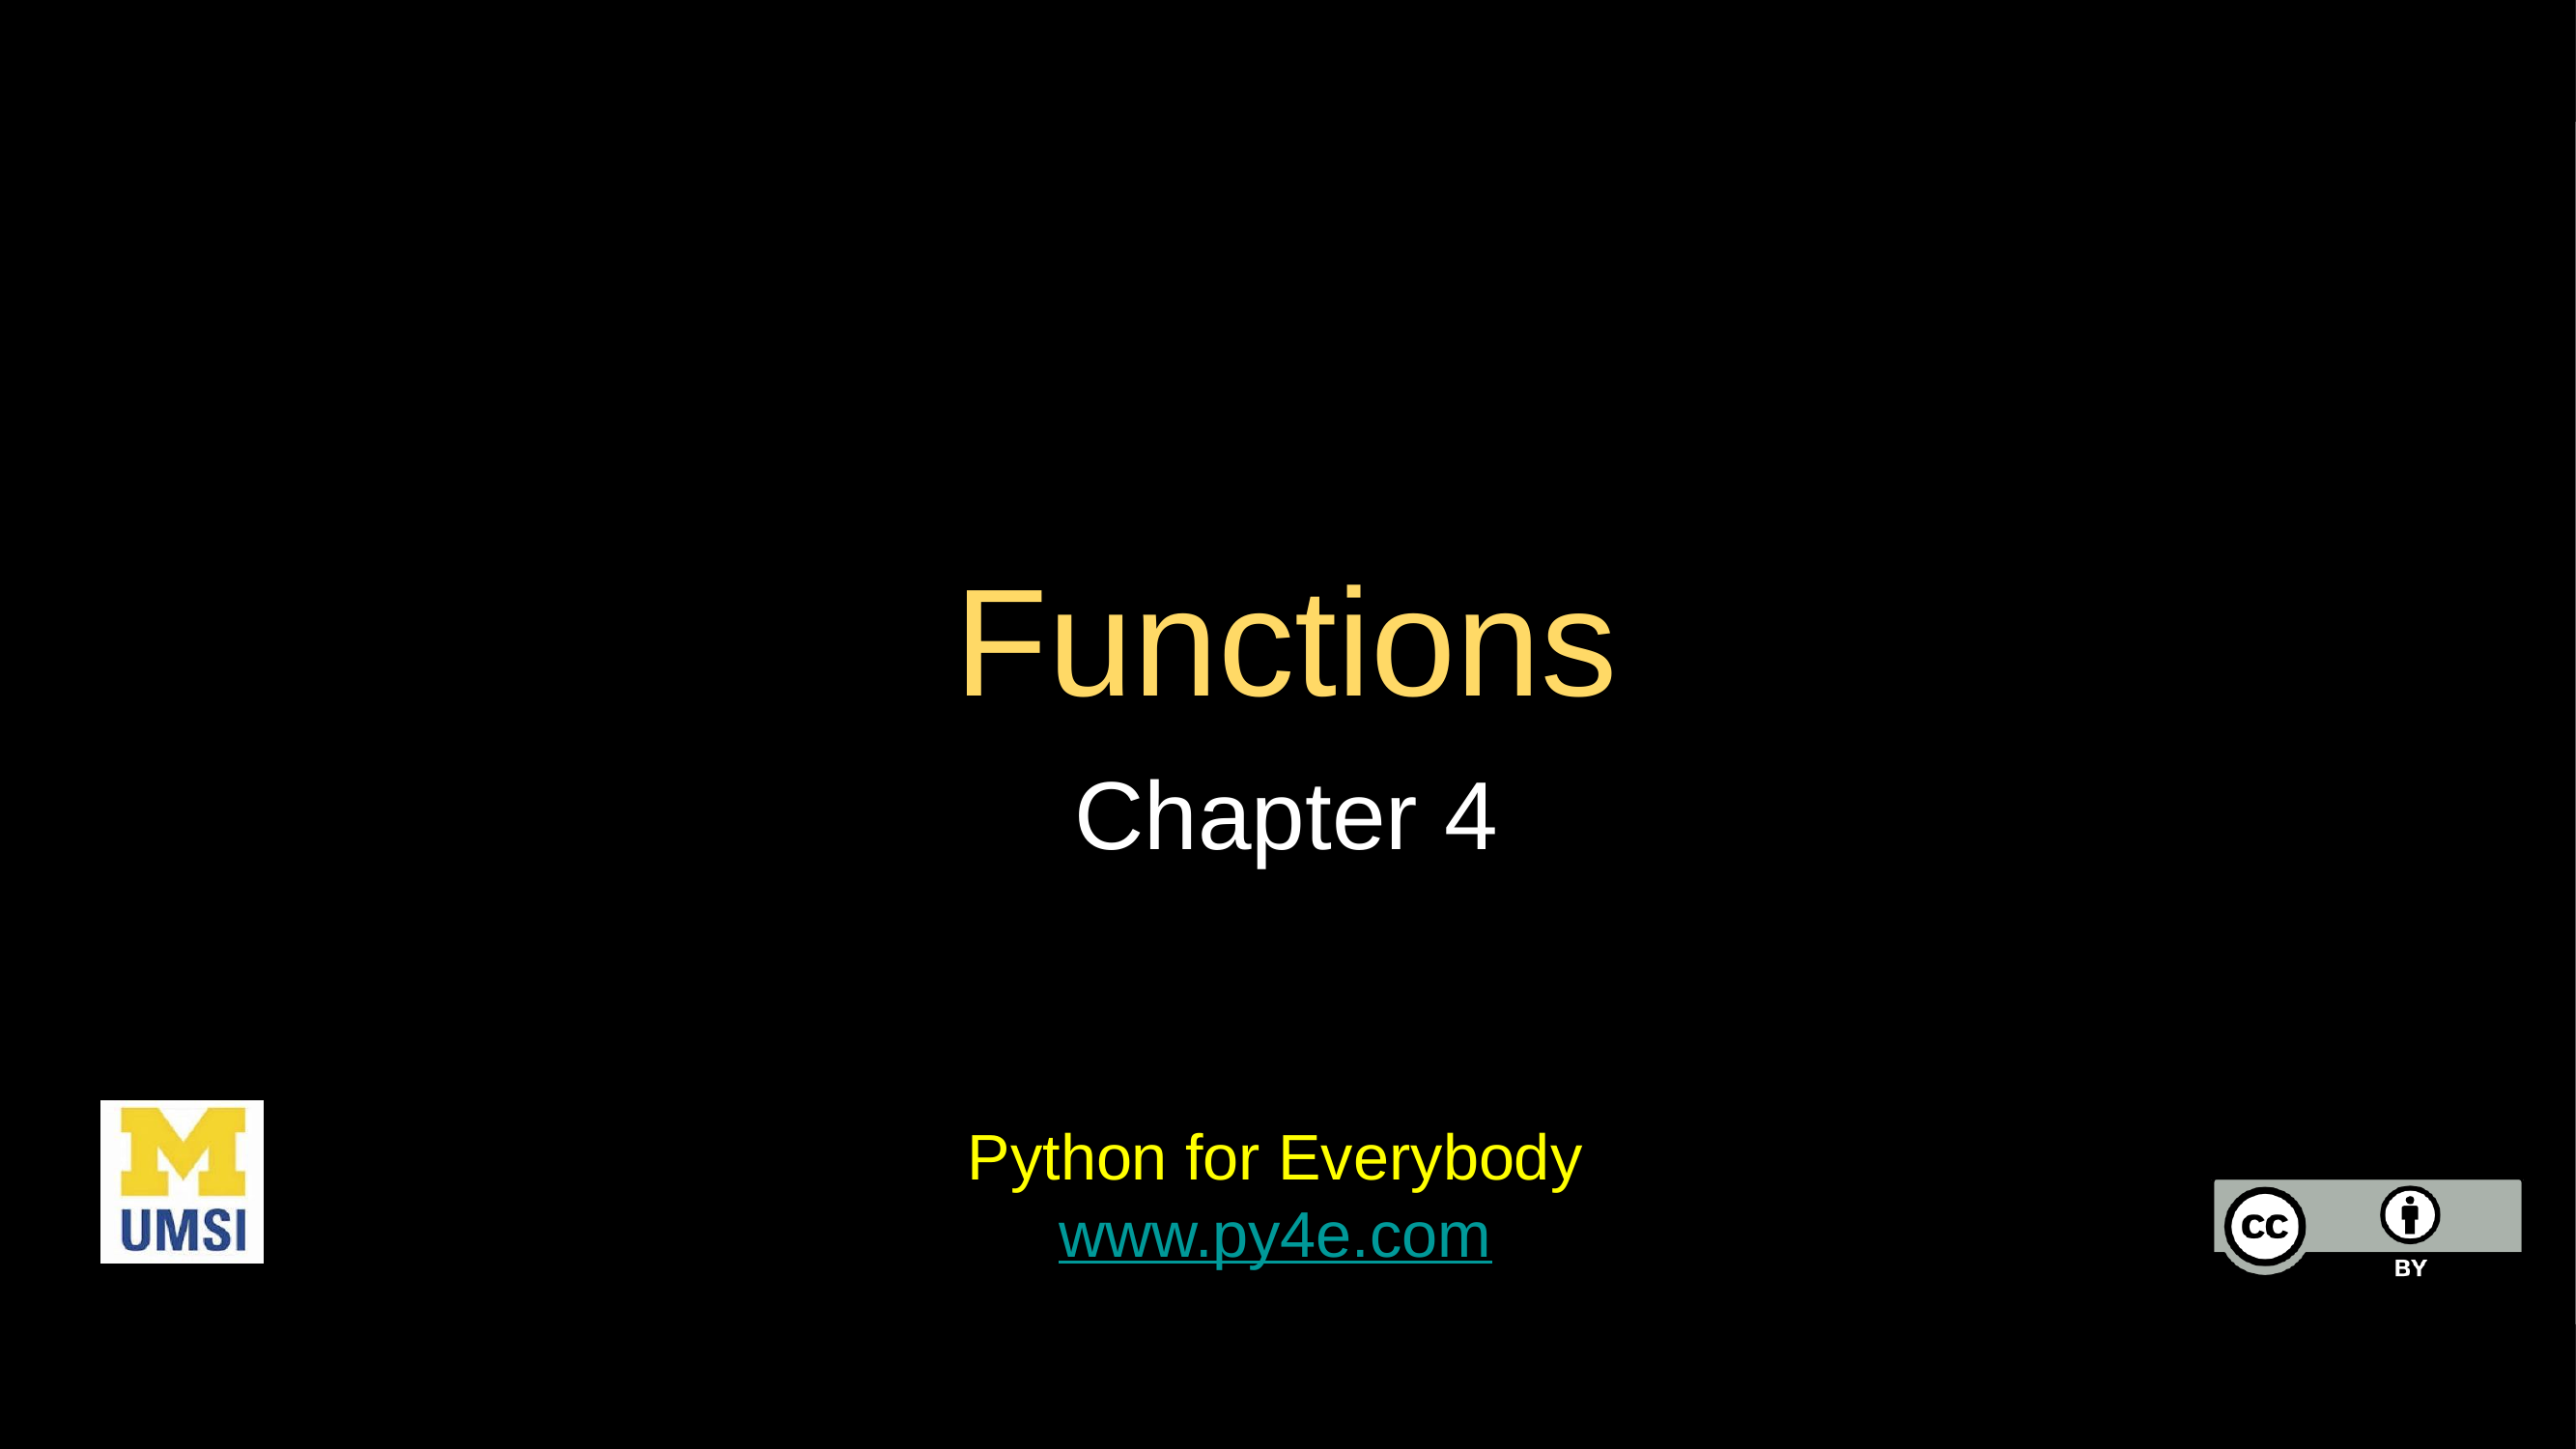

# Functions
Chapter 4
Python for Everybody
www.py4e.com